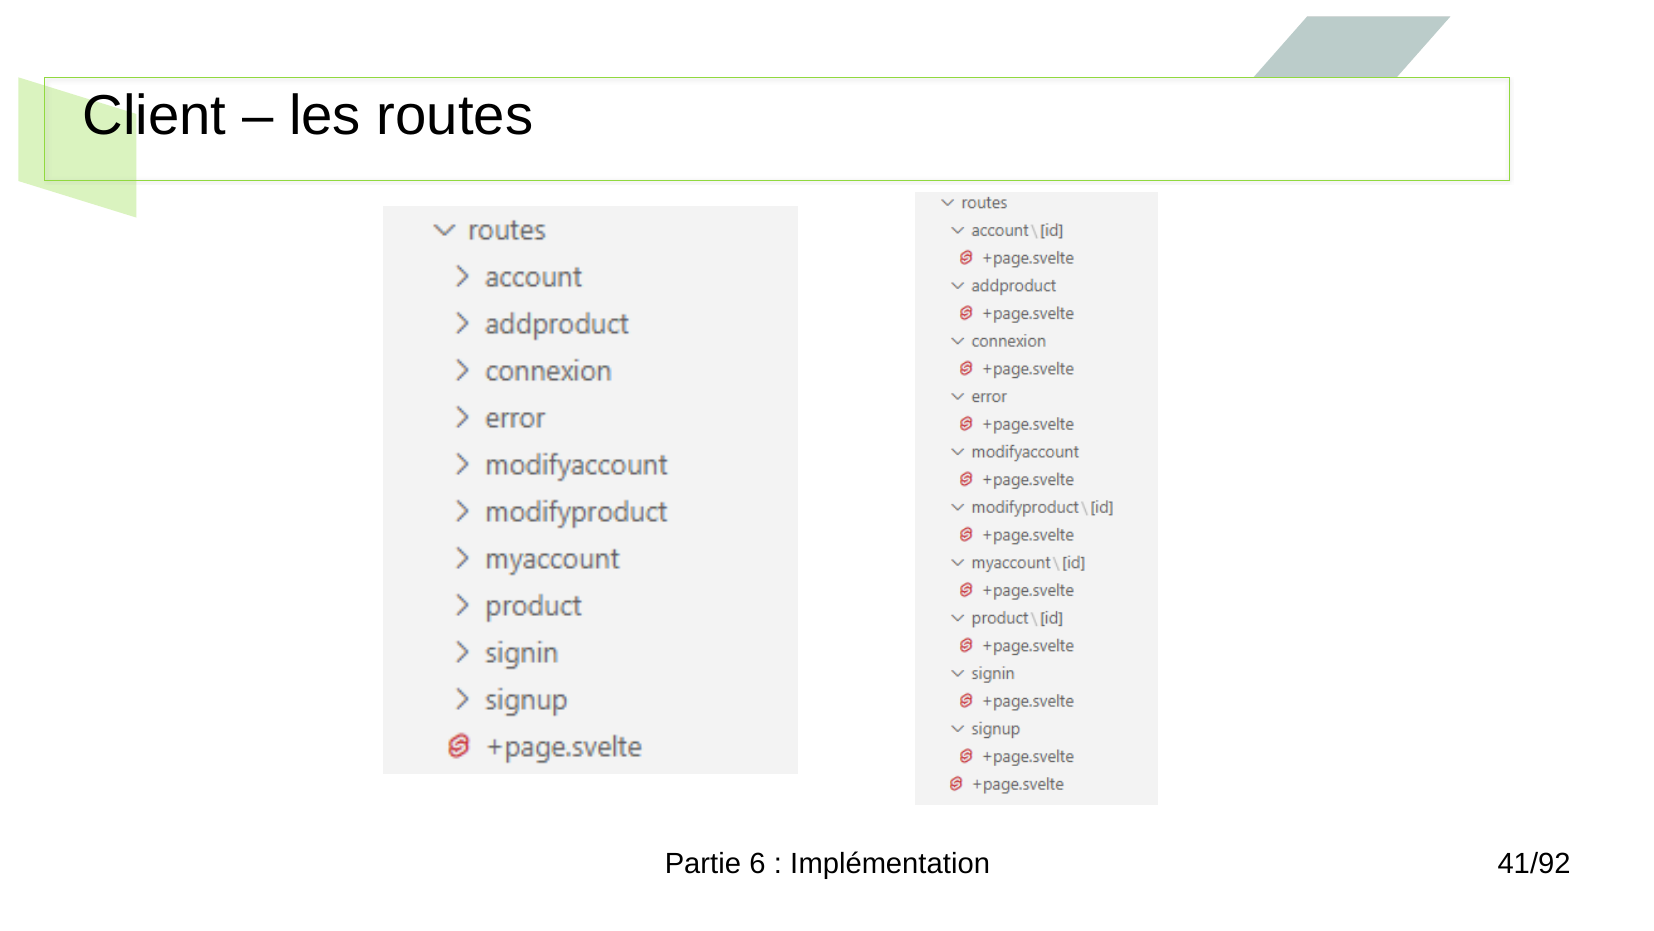

# Client – les routes
Partie 6 : Implémentation
41